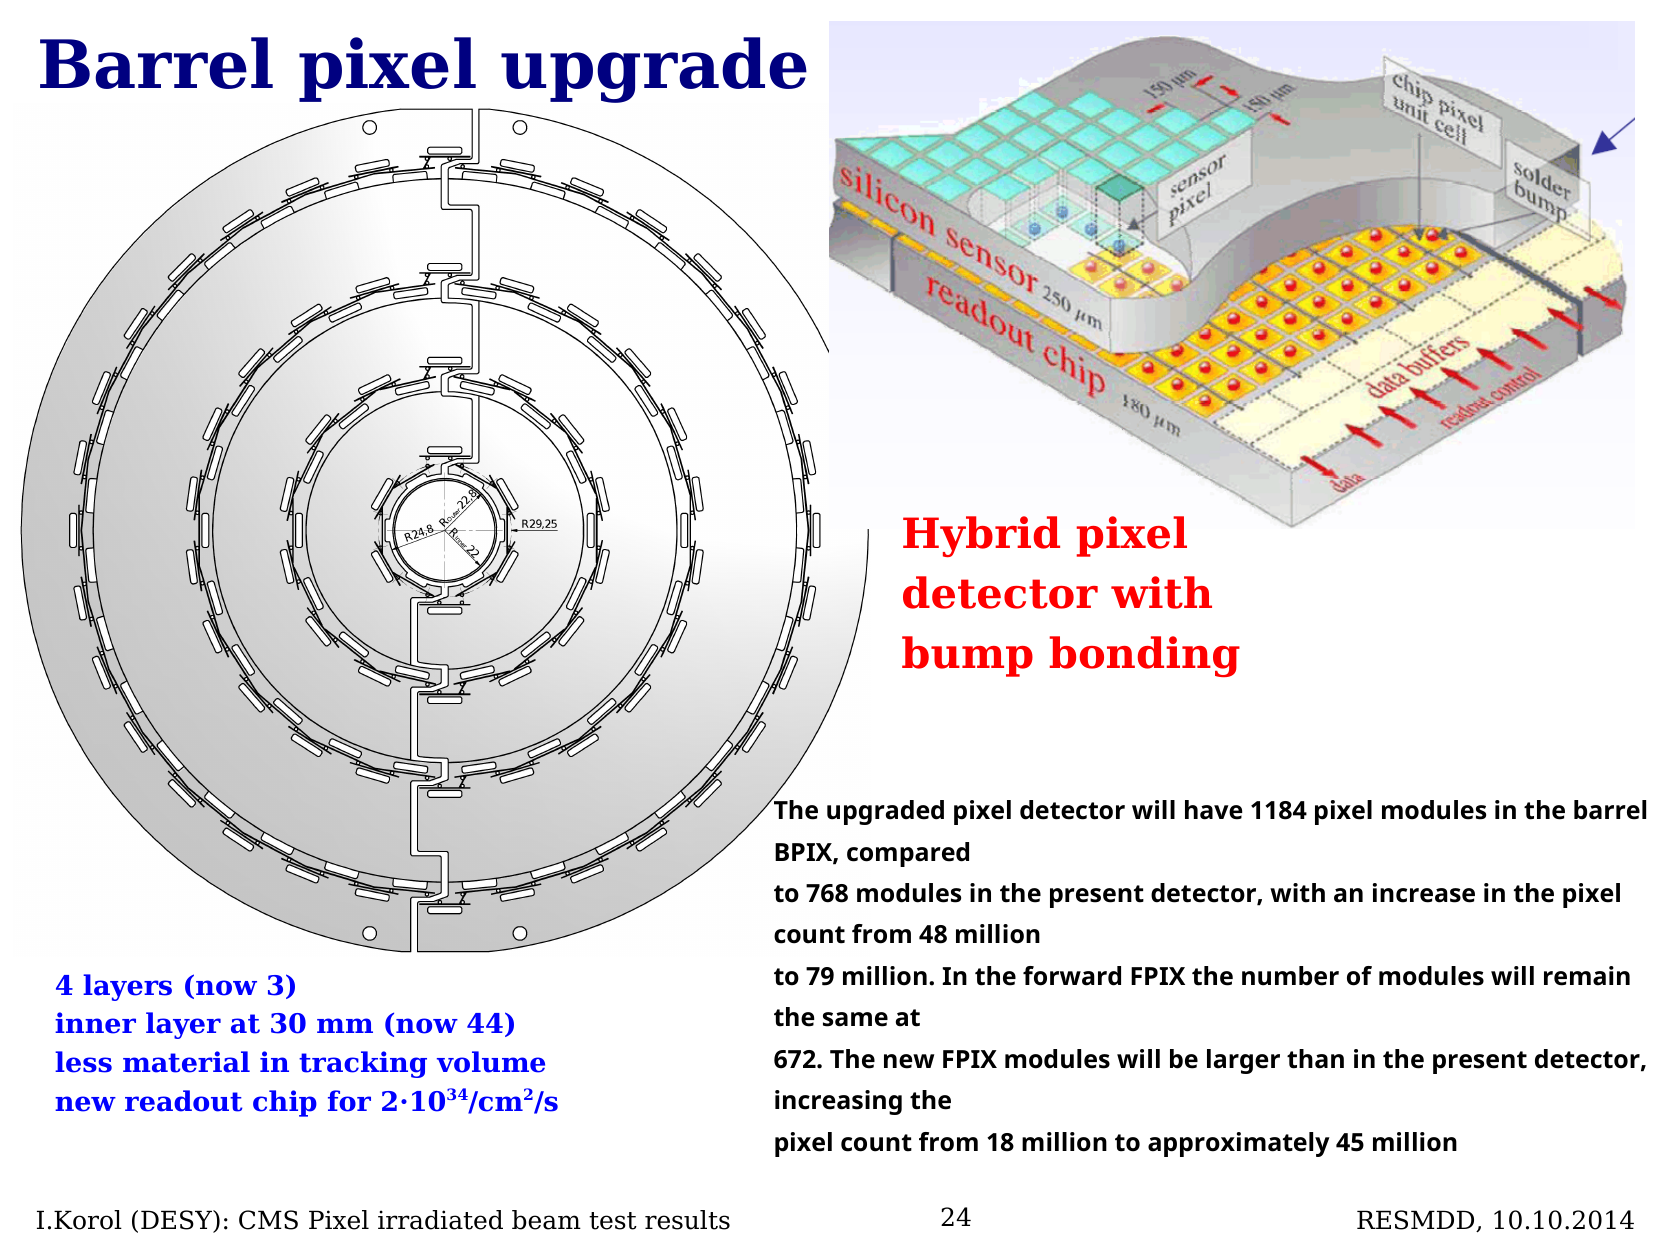

# Barrel pixel upgrade
Hybrid pixel
detector with
bump bonding
The upgraded pixel detector will have 1184 pixel modules in the barrel BPIX, compared
to 768 modules in the present detector, with an increase in the pixel count from 48 million
to 79 million. In the forward FPIX the number of modules will remain the same at
672. The new FPIX modules will be larger than in the present detector, increasing the
pixel count from 18 million to approximately 45 million
4 layers (now 3)
inner layer at 30 mm (now 44)
less material in tracking volume
new readout chip for 2·1034/cm2/s